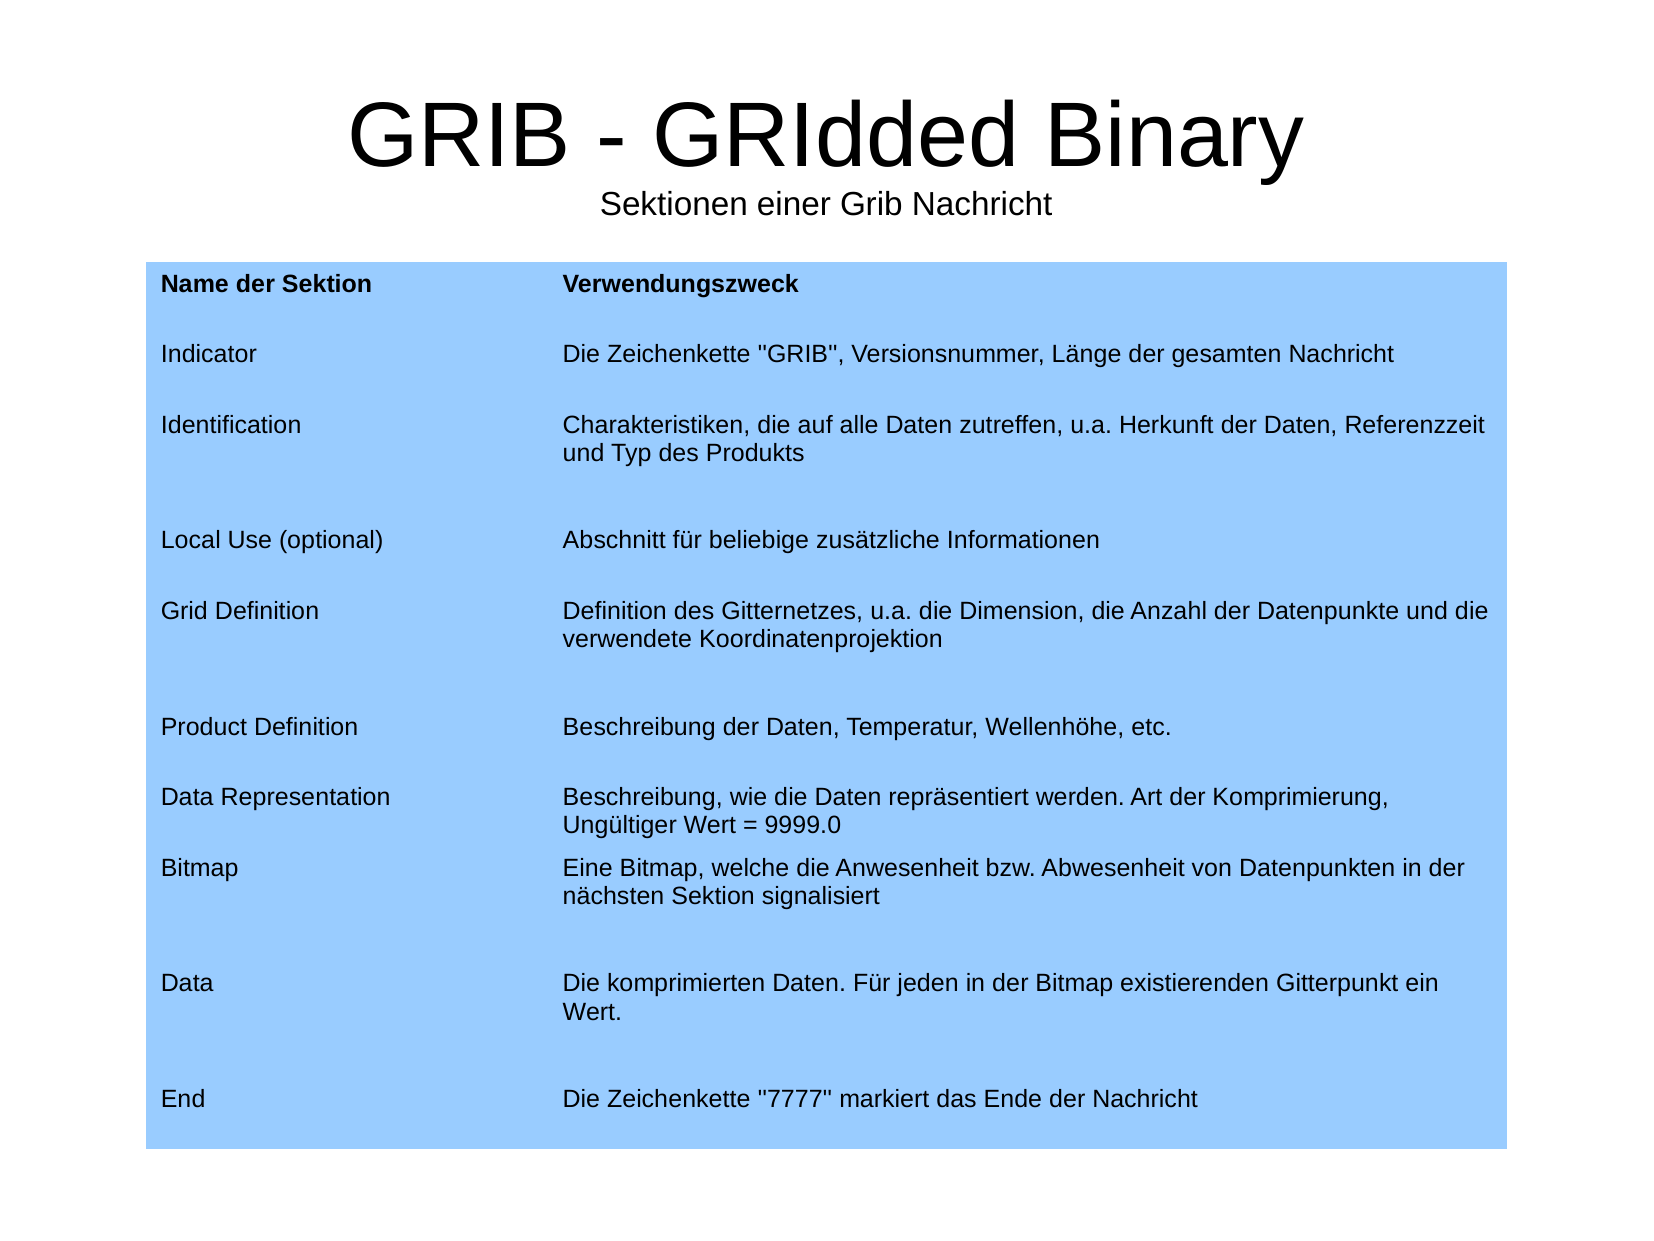

# GRIB - GRIdded Binary Sektionen einer Grib Nachricht
| Name der Sektion | Verwendungszweck |
| --- | --- |
| Indicator | Die Zeichenkette ''GRIB'', Versionsnummer, Länge der gesamten Nachricht |
| Identification | Charakteristiken, die auf alle Daten zutreffen, u.a. Herkunft der Daten, Referenzzeit und Typ des Produkts |
| Local Use (optional) | Abschnitt für beliebige zusätzliche Informationen |
| Grid Definition | Definition des Gitternetzes, u.a. die Dimension, die Anzahl der Datenpunkte und die verwendete Koordinatenprojektion |
| Product Definition | Beschreibung der Daten, Temperatur, Wellenhöhe, etc. |
| Data Representation | Beschreibung, wie die Daten repräsentiert werden. Art der Komprimierung, Ungültiger Wert = 9999.0 |
| Bitmap | Eine Bitmap, welche die Anwesenheit bzw. Abwesenheit von Datenpunkten in der nächsten Sektion signalisiert |
| Data | Die komprimierten Daten. Für jeden in der Bitmap existierenden Gitterpunkt ein Wert. |
| End | Die Zeichenkette ''7777'' markiert das Ende der Nachricht |